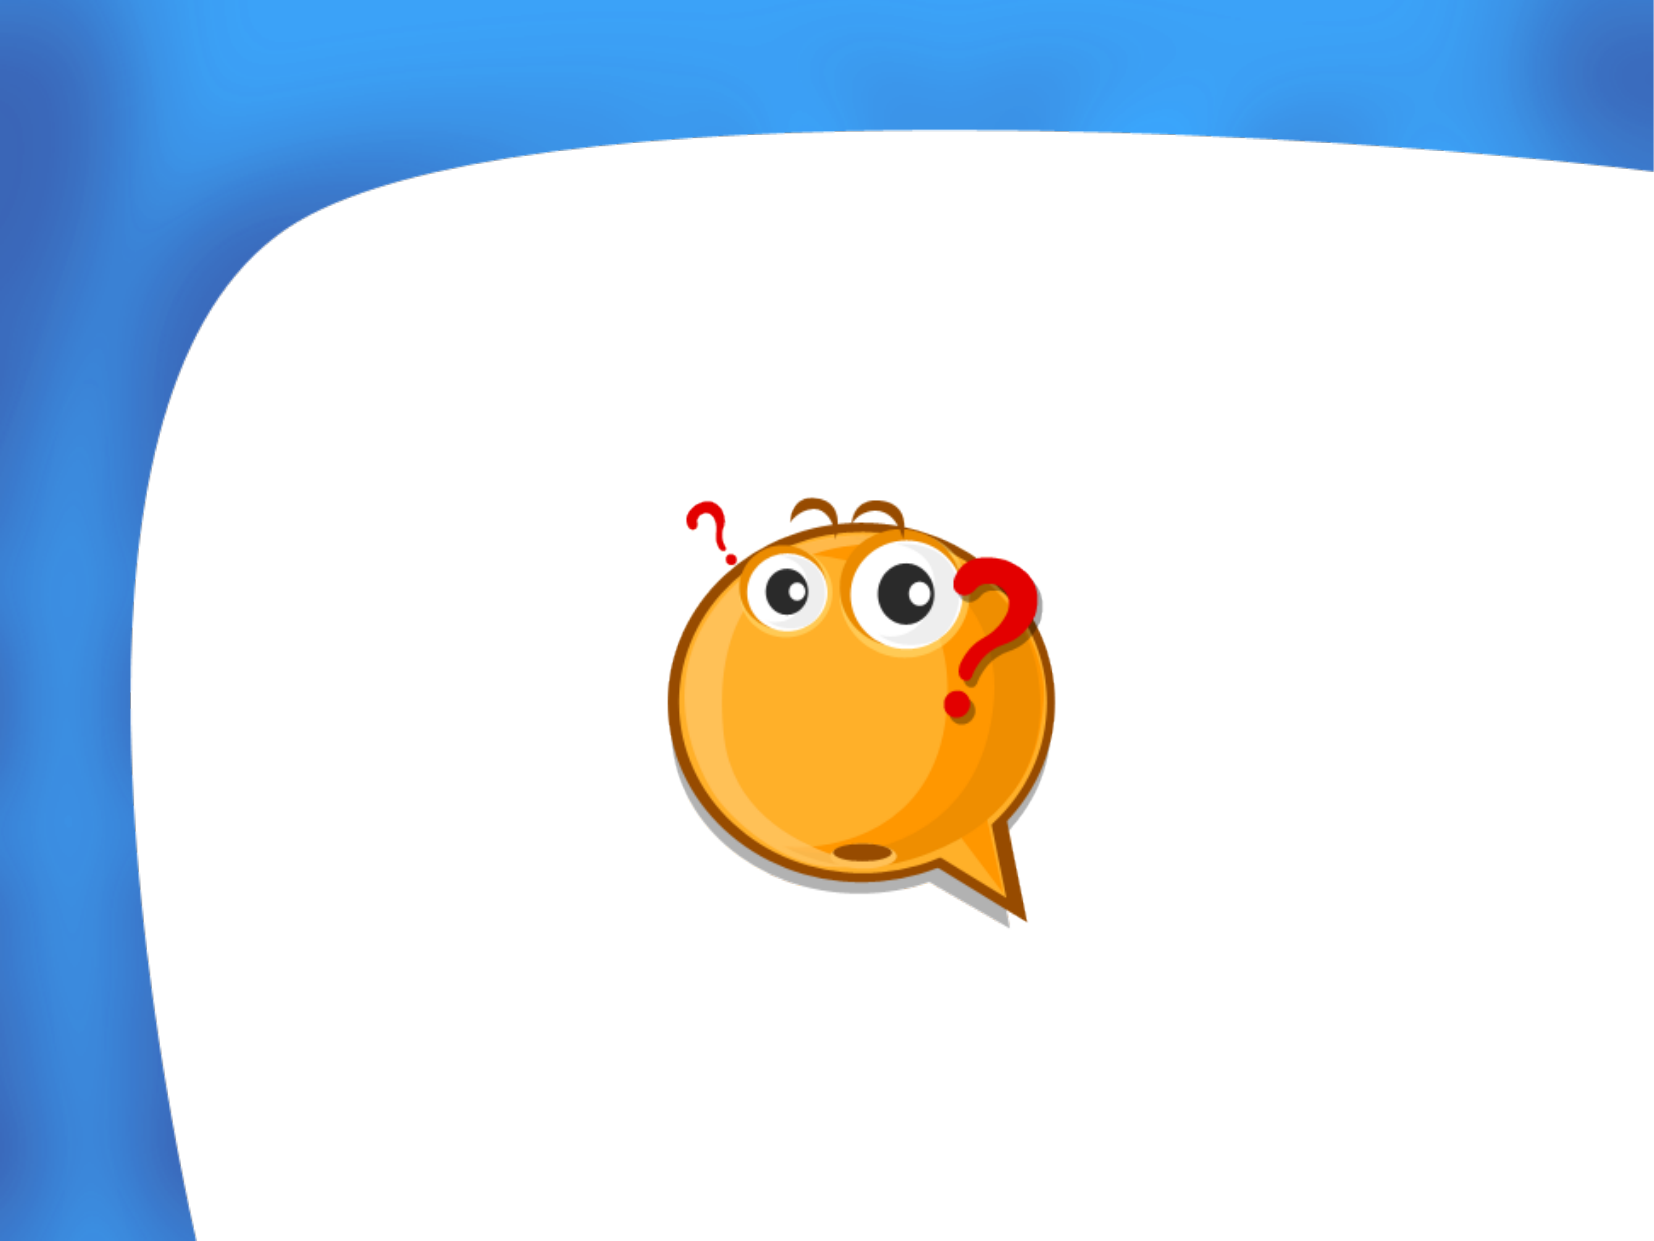

# Projet SuPer
Supervision de Personnes
Revue 2
BTS IRIS Session 2013 Nicolas SCHERER